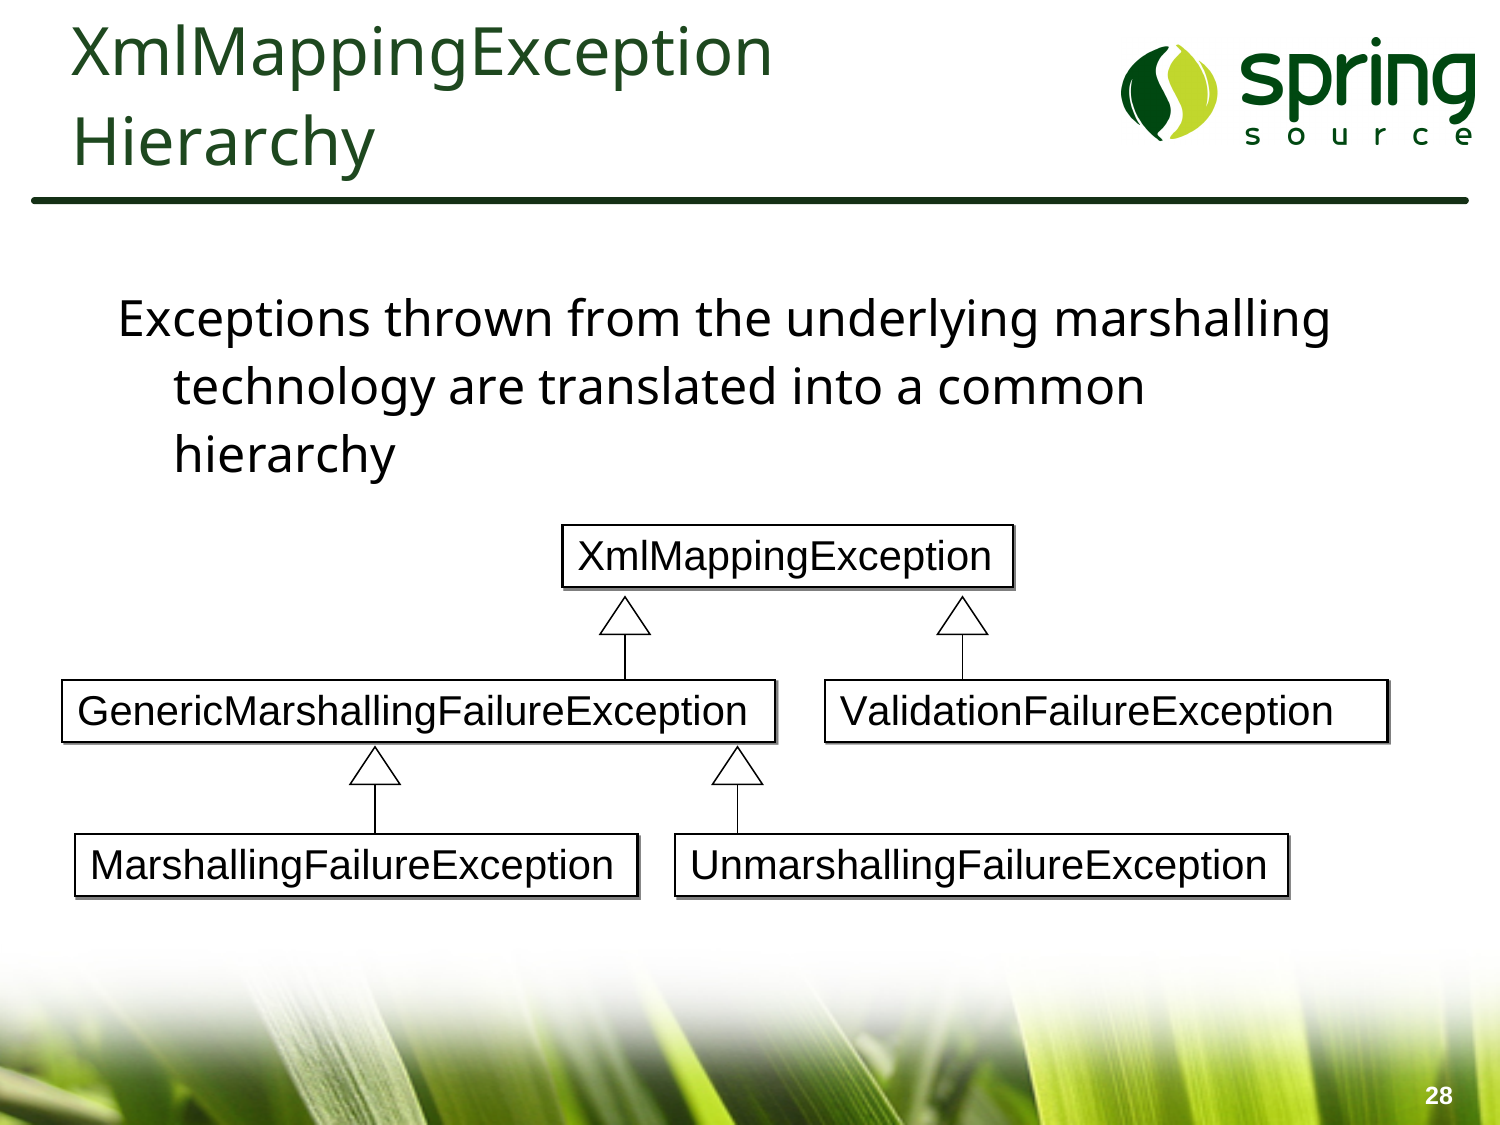

# XmlMappingException Hierarchy
Exceptions thrown from the underlying marshalling technology are translated into a common hierarchy
XmlMappingException
GenericMarshallingFailureException
ValidationFailureException
MarshallingFailureException
UnmarshallingFailureException